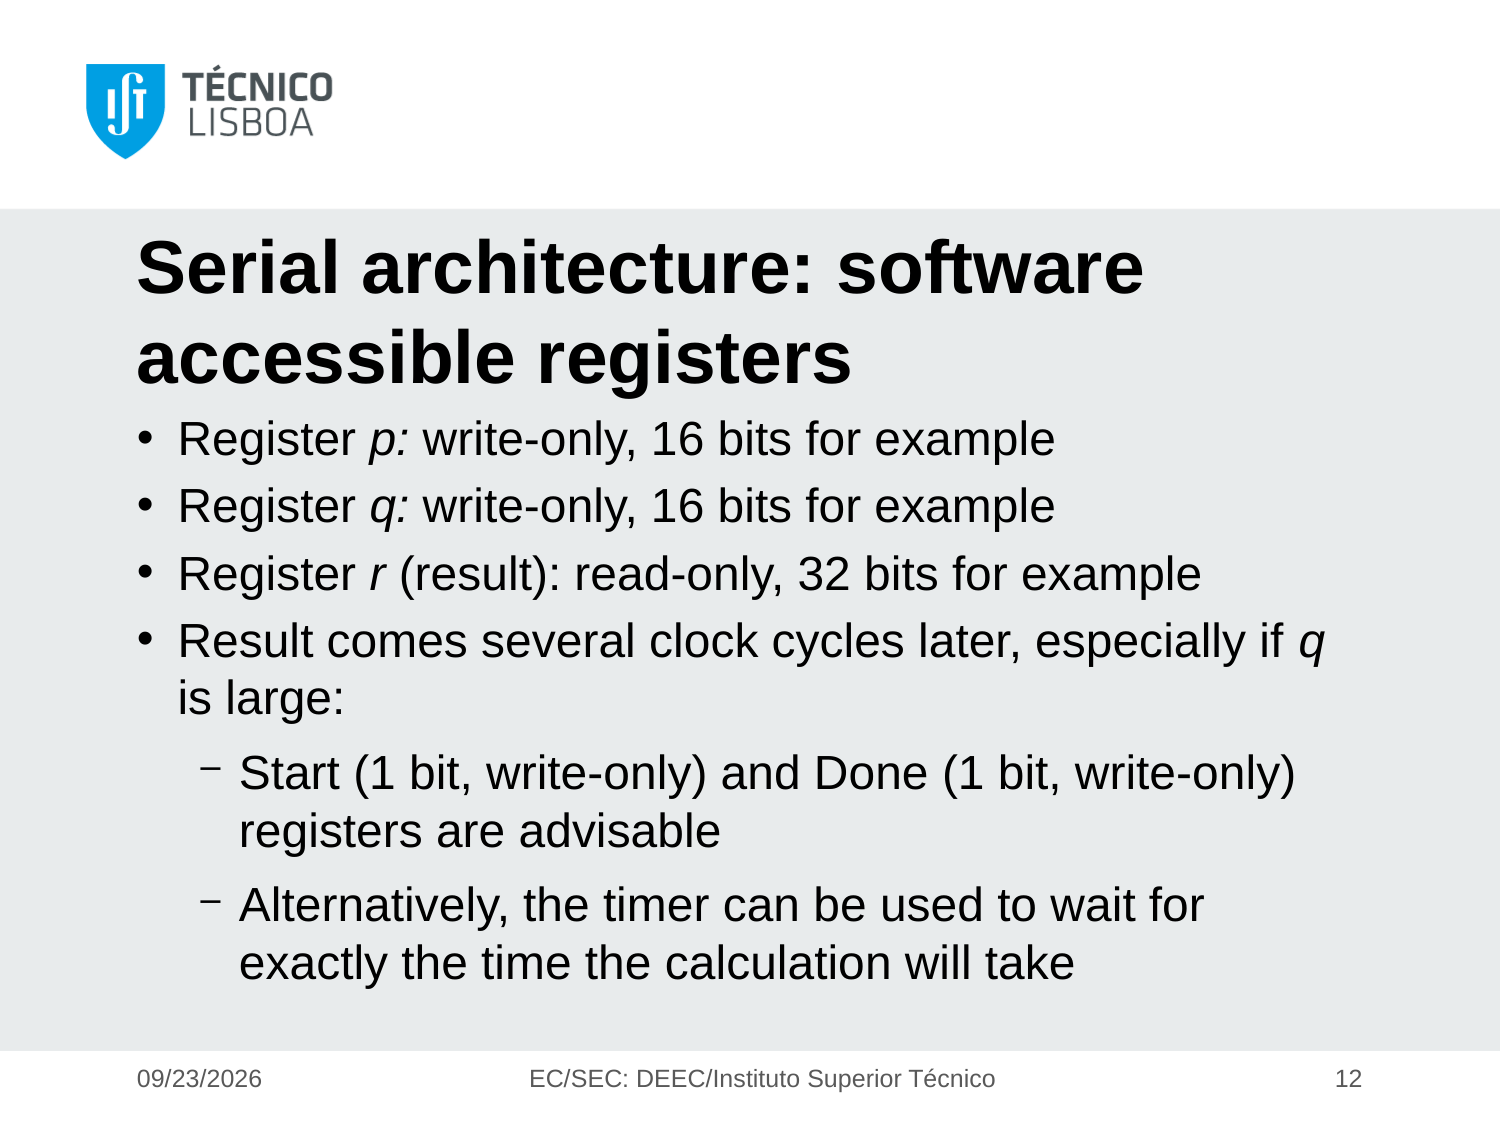

# Serial architecture: software accessible registers
Register p: write-only, 16 bits for example
Register q: write-only, 16 bits for example
Register r (result): read-only, 32 bits for example
Result comes several clock cycles later, especially if q is large:
Start (1 bit, write-only) and Done (1 bit, write-only) registers are advisable
Alternatively, the timer can be used to wait for exactly the time the calculation will take
EC/SEC: DEEC/Instituto Superior Técnico